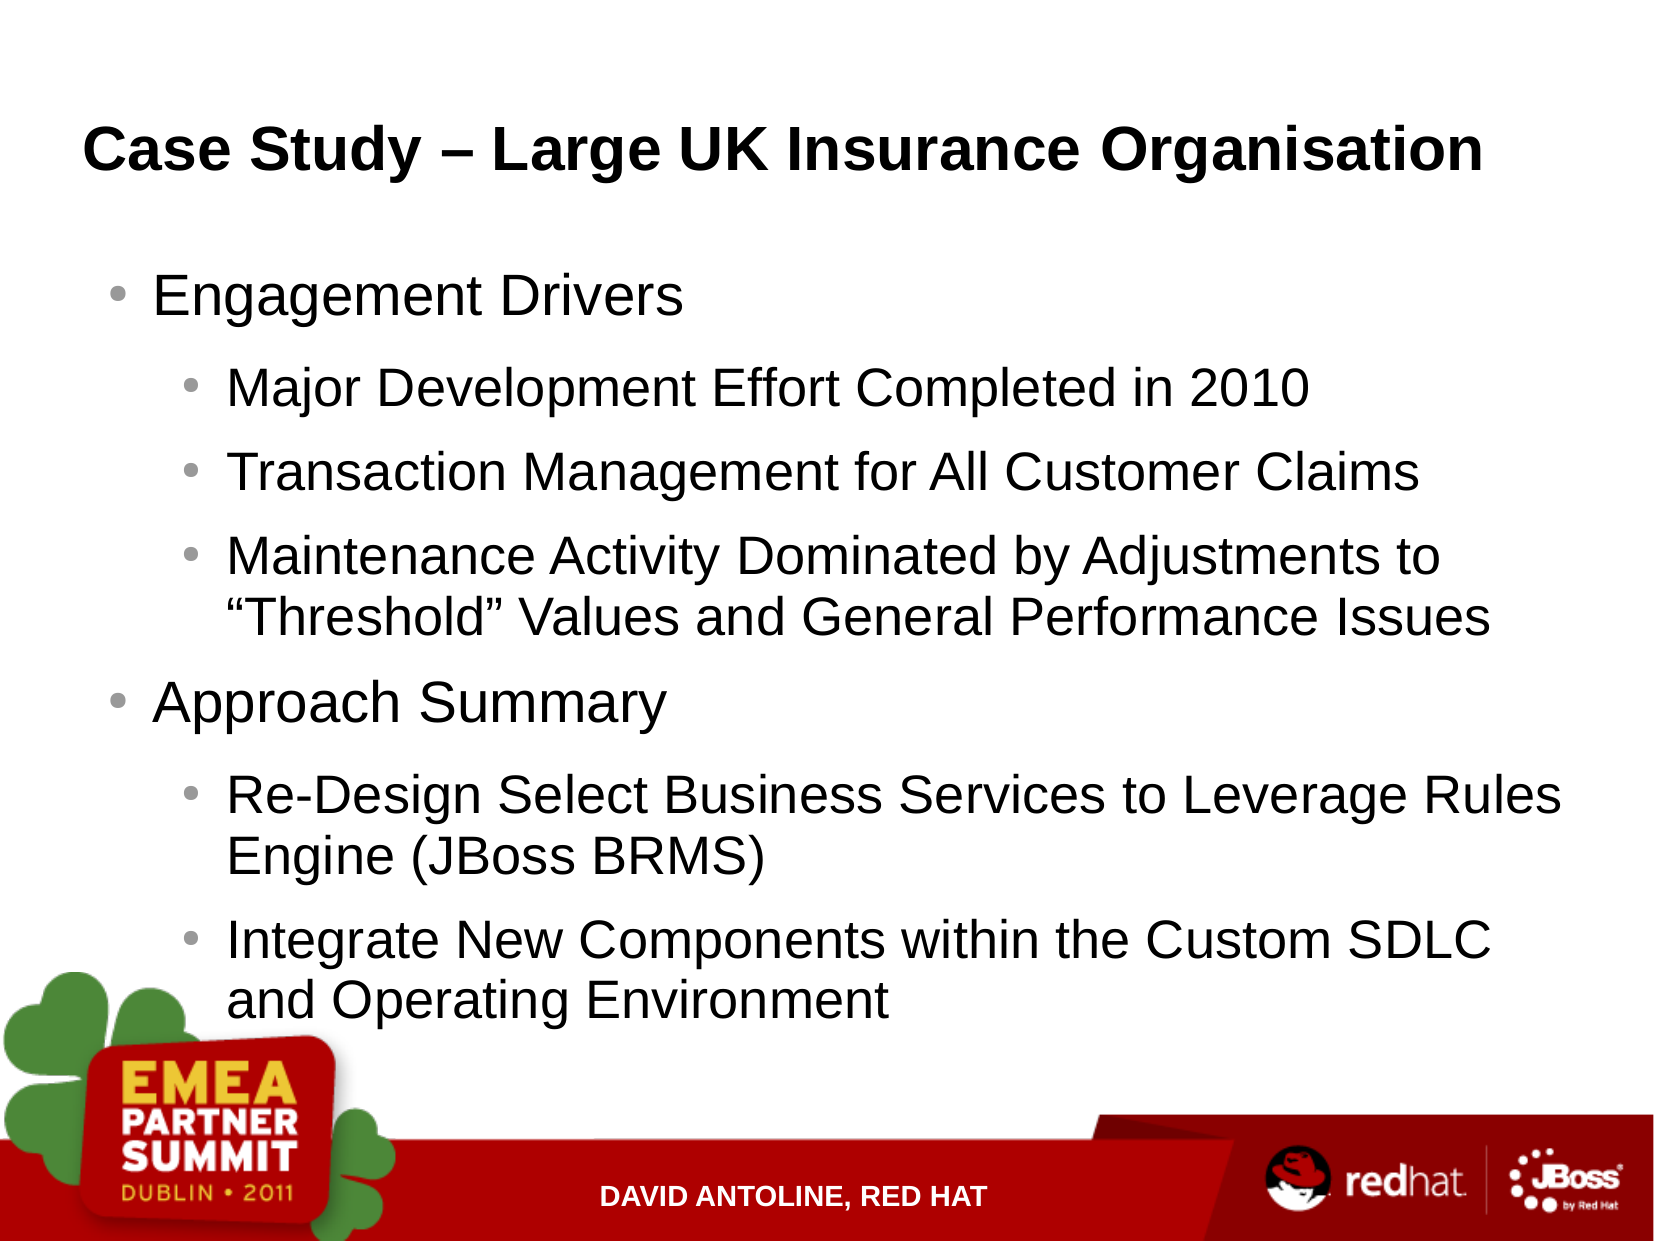

# Case Study – Large UK Insurance Organisation
Engagement Drivers
Major Development Effort Completed in 2010
Transaction Management for All Customer Claims
Maintenance Activity Dominated by Adjustments to “Threshold” Values and General Performance Issues
Approach Summary
Re-Design Select Business Services to Leverage Rules Engine (JBoss BRMS)
Integrate New Components within the Custom SDLC and Operating Environment